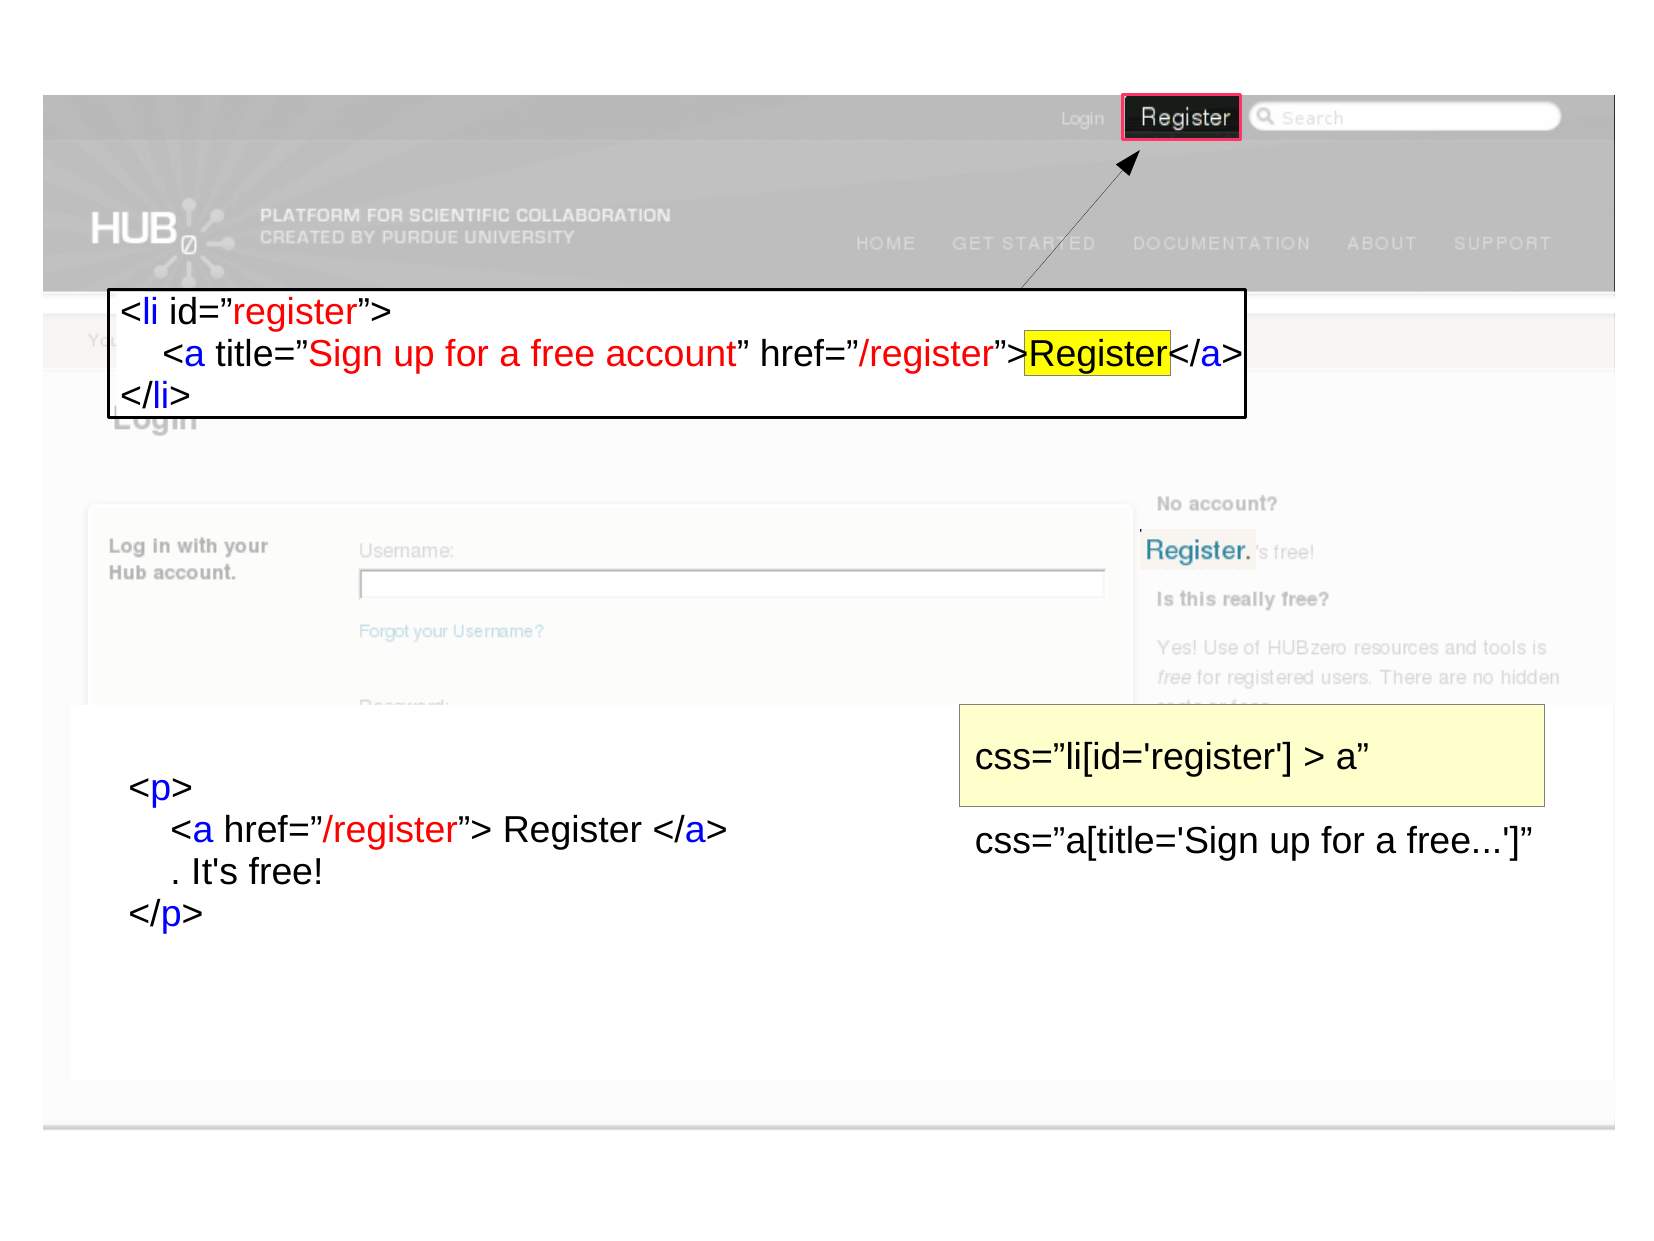

<li id=”register”>
 <a title=”Sign up for a free account” href=”/register”>Register</a>
</li>
css=”li[id='register'] > a”
css=”a[title='Sign up for a free...']”
<p>
 <a href=”/register”> Register </a>
 . It's free!
</p>